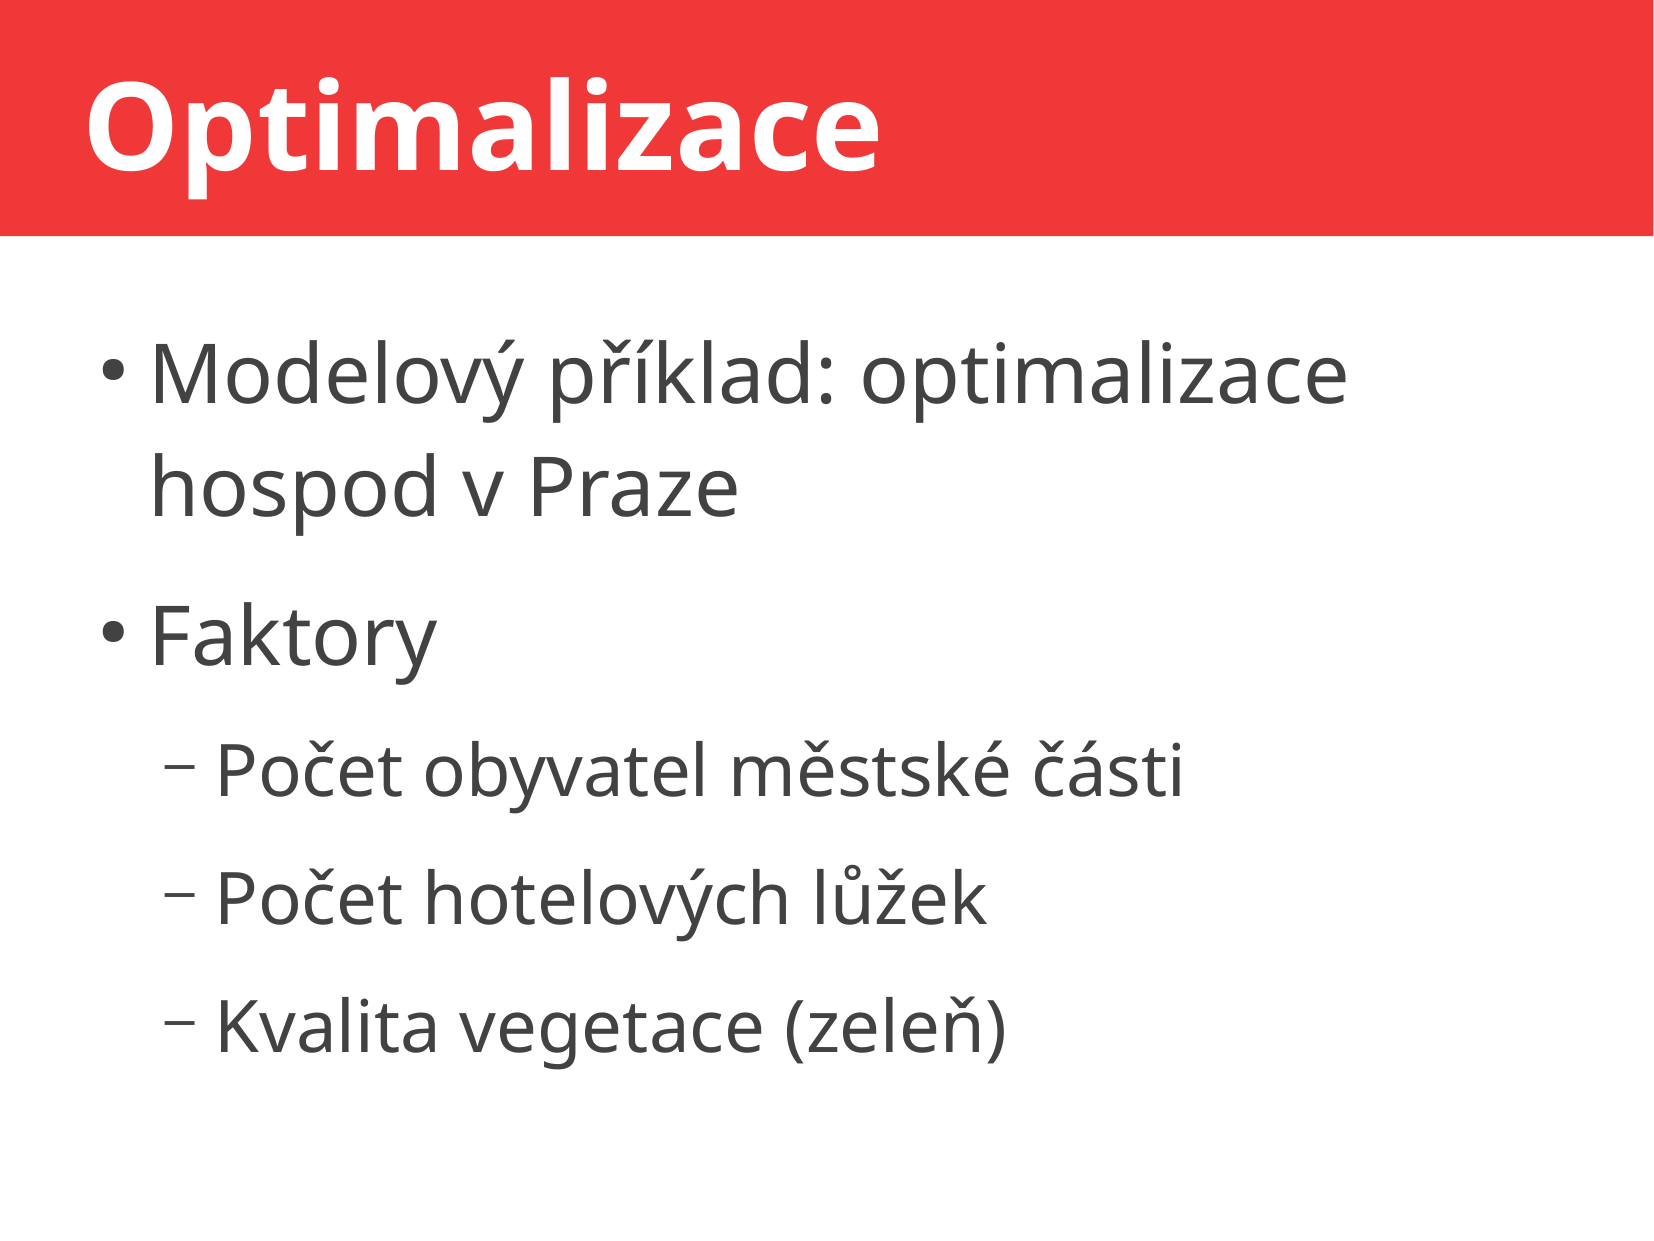

# Optimalizace
Modelový příklad: optimalizace hospod v Praze
Faktory
Počet obyvatel městské části
Počet hotelových lůžek
Kvalita vegetace (zeleň)